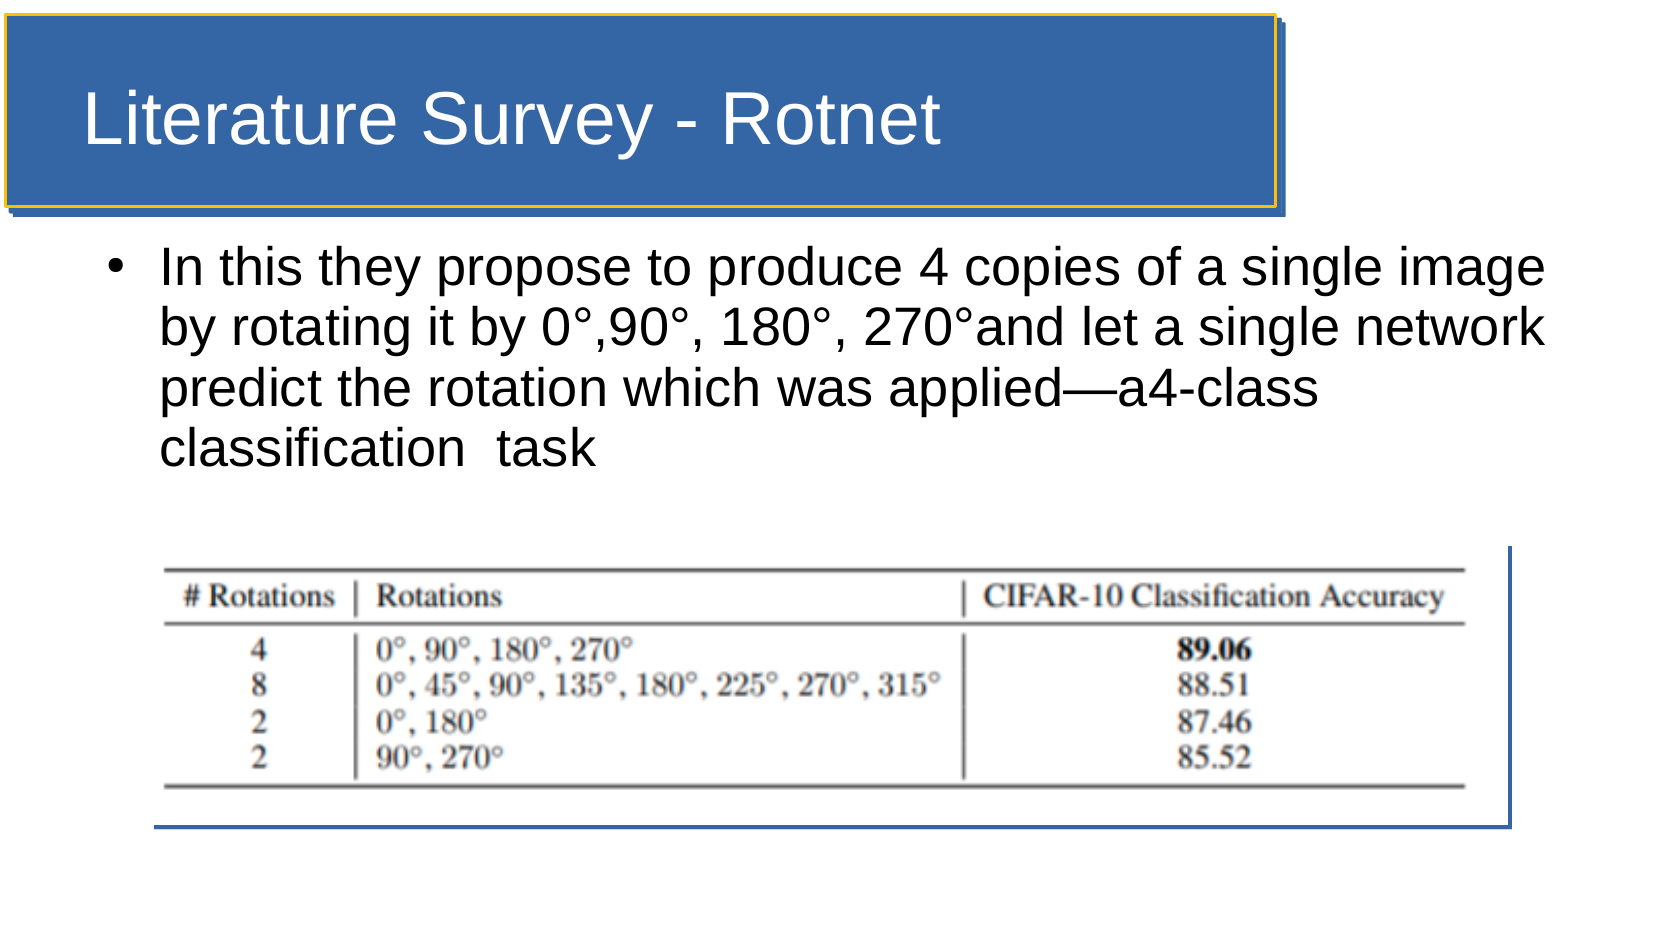

# Literature Survey - Rotnet
In this they propose to produce 4 copies of a single image by rotating it by 0°,90°, 180°, 270°and let a single network predict the rotation which was applied—a4-class classification task